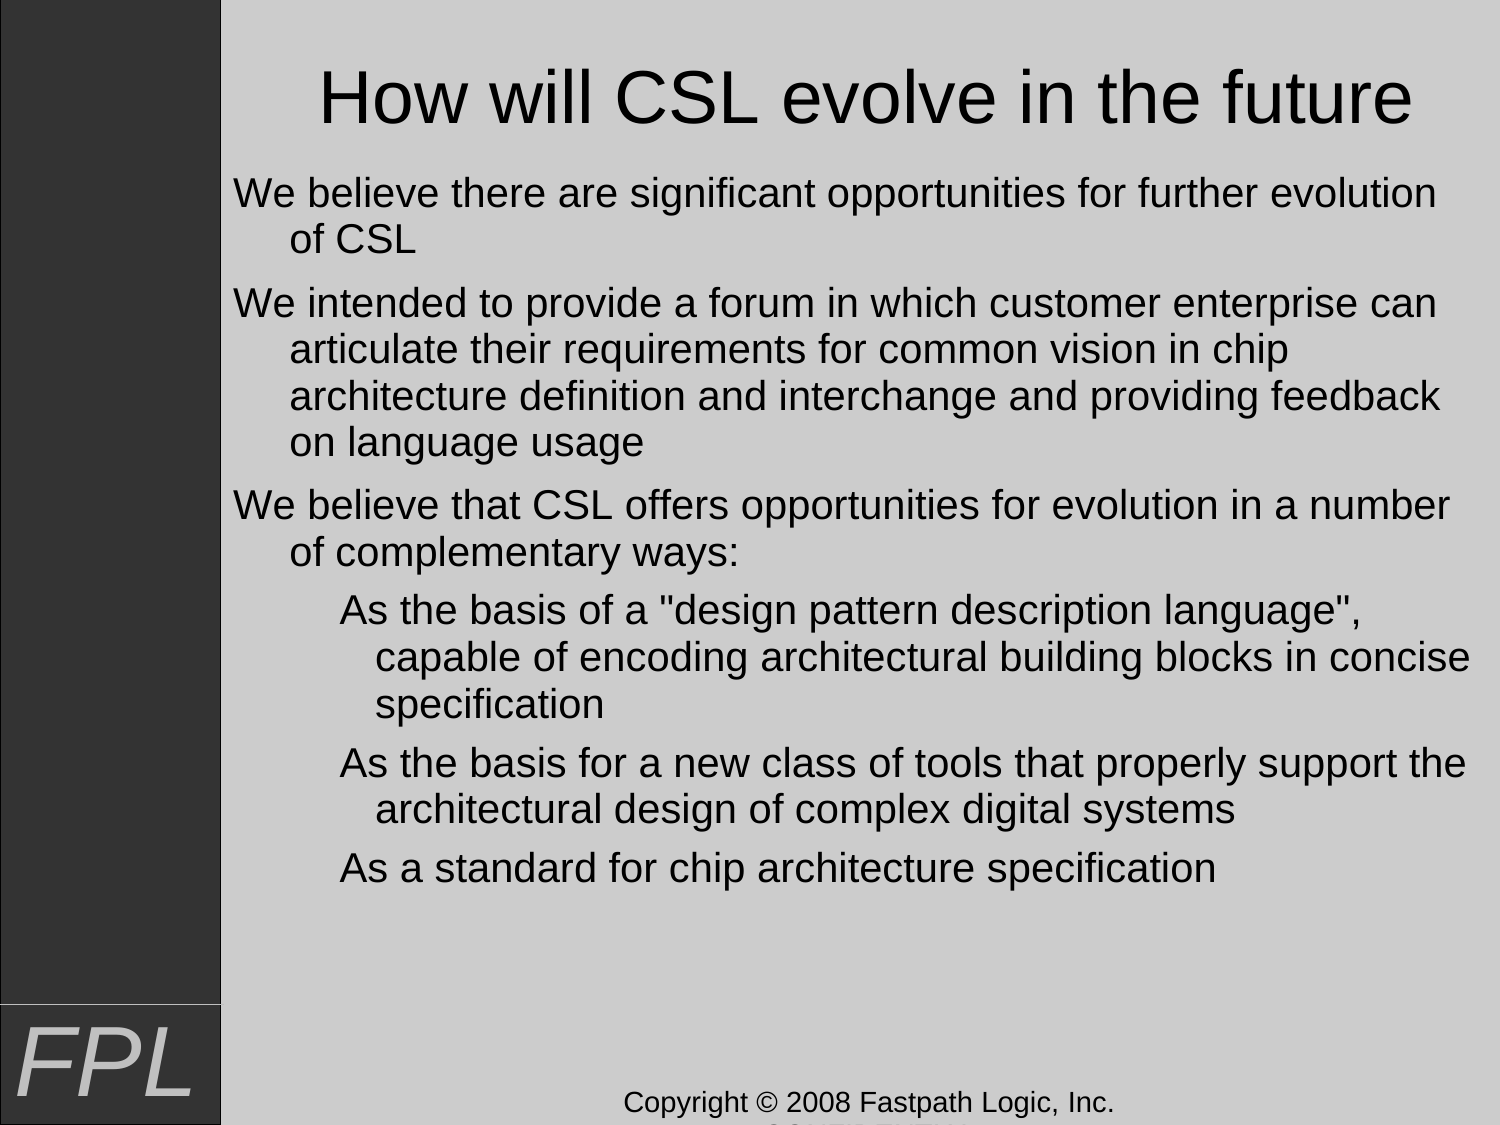

# How will CSL evolve in the future
We believe there are significant opportunities for further evolution of CSL
We intended to provide a forum in which customer enterprise can articulate their requirements for common vision in chip architecture definition and interchange and providing feedback on language usage
We believe that CSL offers opportunities for evolution in a number of complementary ways:
As the basis of a "design pattern description language", capable of encoding architectural building blocks in concise specification
As the basis for a new class of tools that properly support the architectural design of complex digital systems
As a standard for chip architecture specification